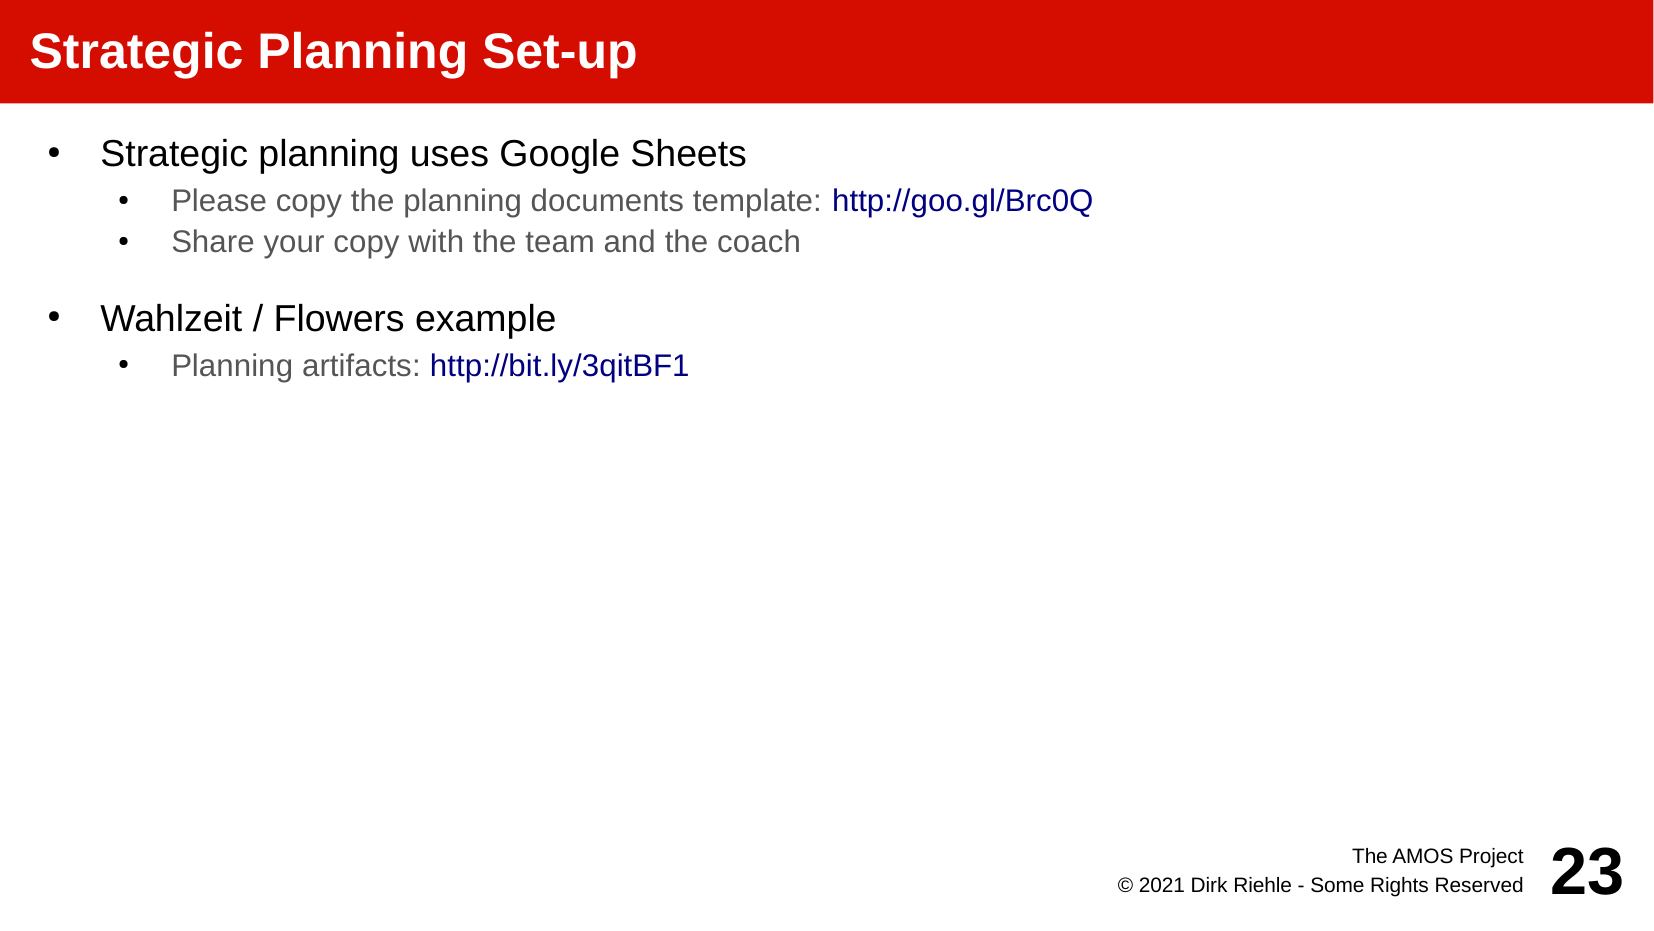

# Strategic Planning Set-up
Strategic planning uses Google Sheets
Please copy the planning documents template: http://goo.gl/Brc0Q
Share your copy with the team and the coach
Wahlzeit / Flowers example
Planning artifacts: http://bit.ly/3qitBF1
The AMOS Project
23
© 2021 Dirk Riehle - Some Rights Reserved